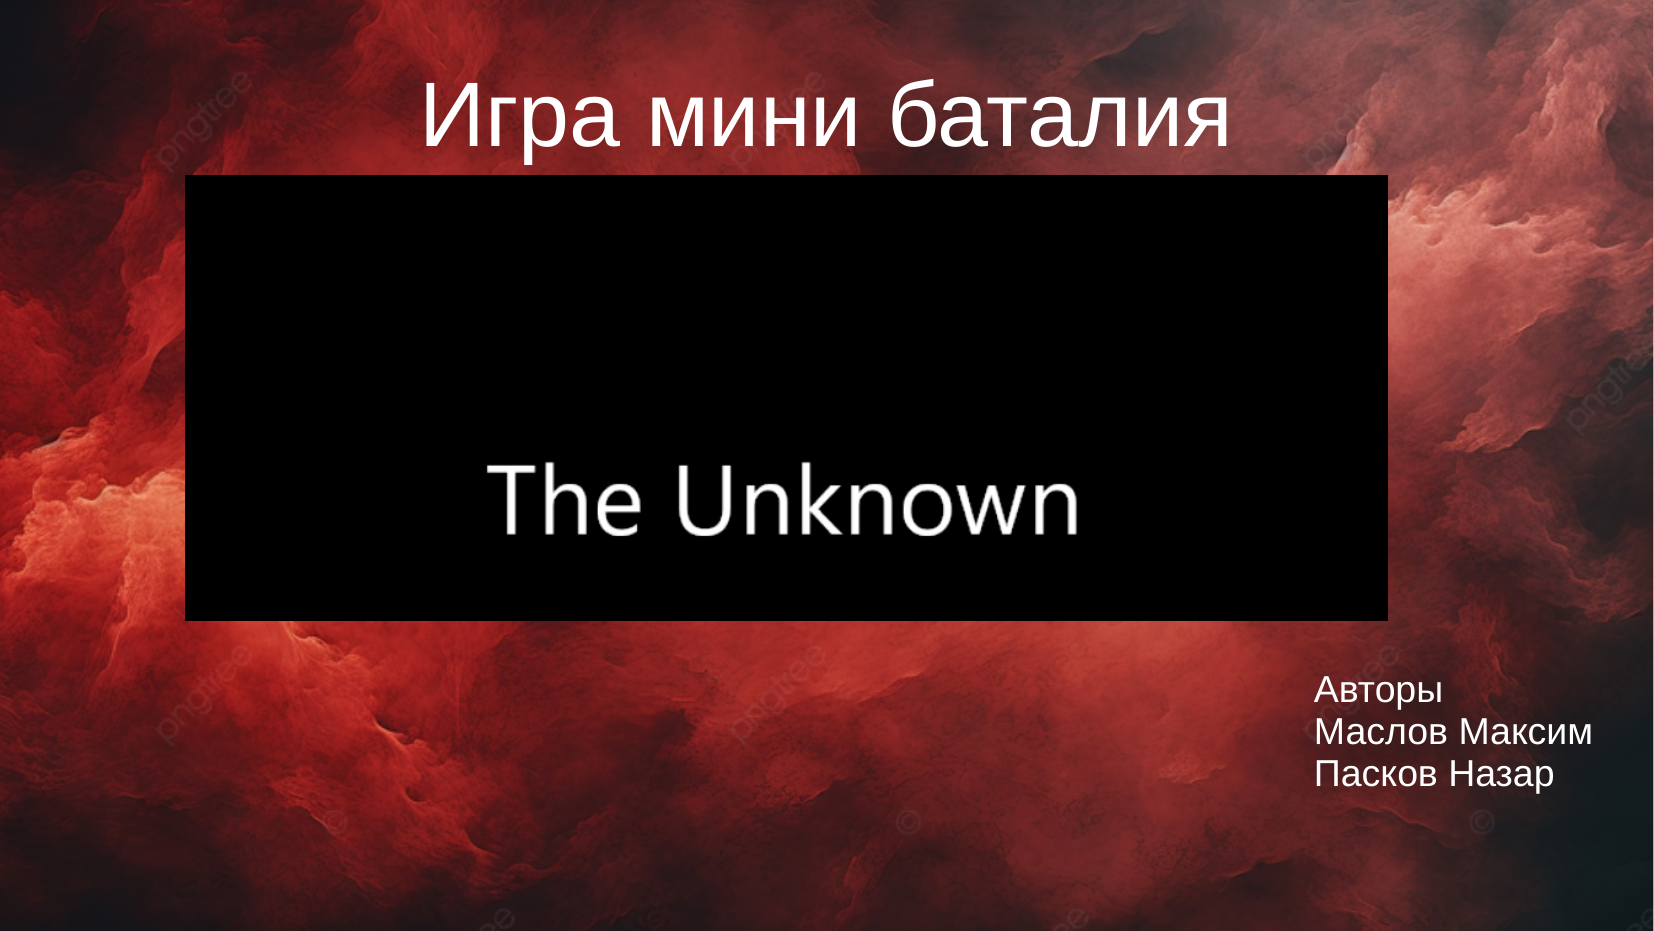

# Игра мини баталия
Авторы
Маслов Максим
Пасков Назар